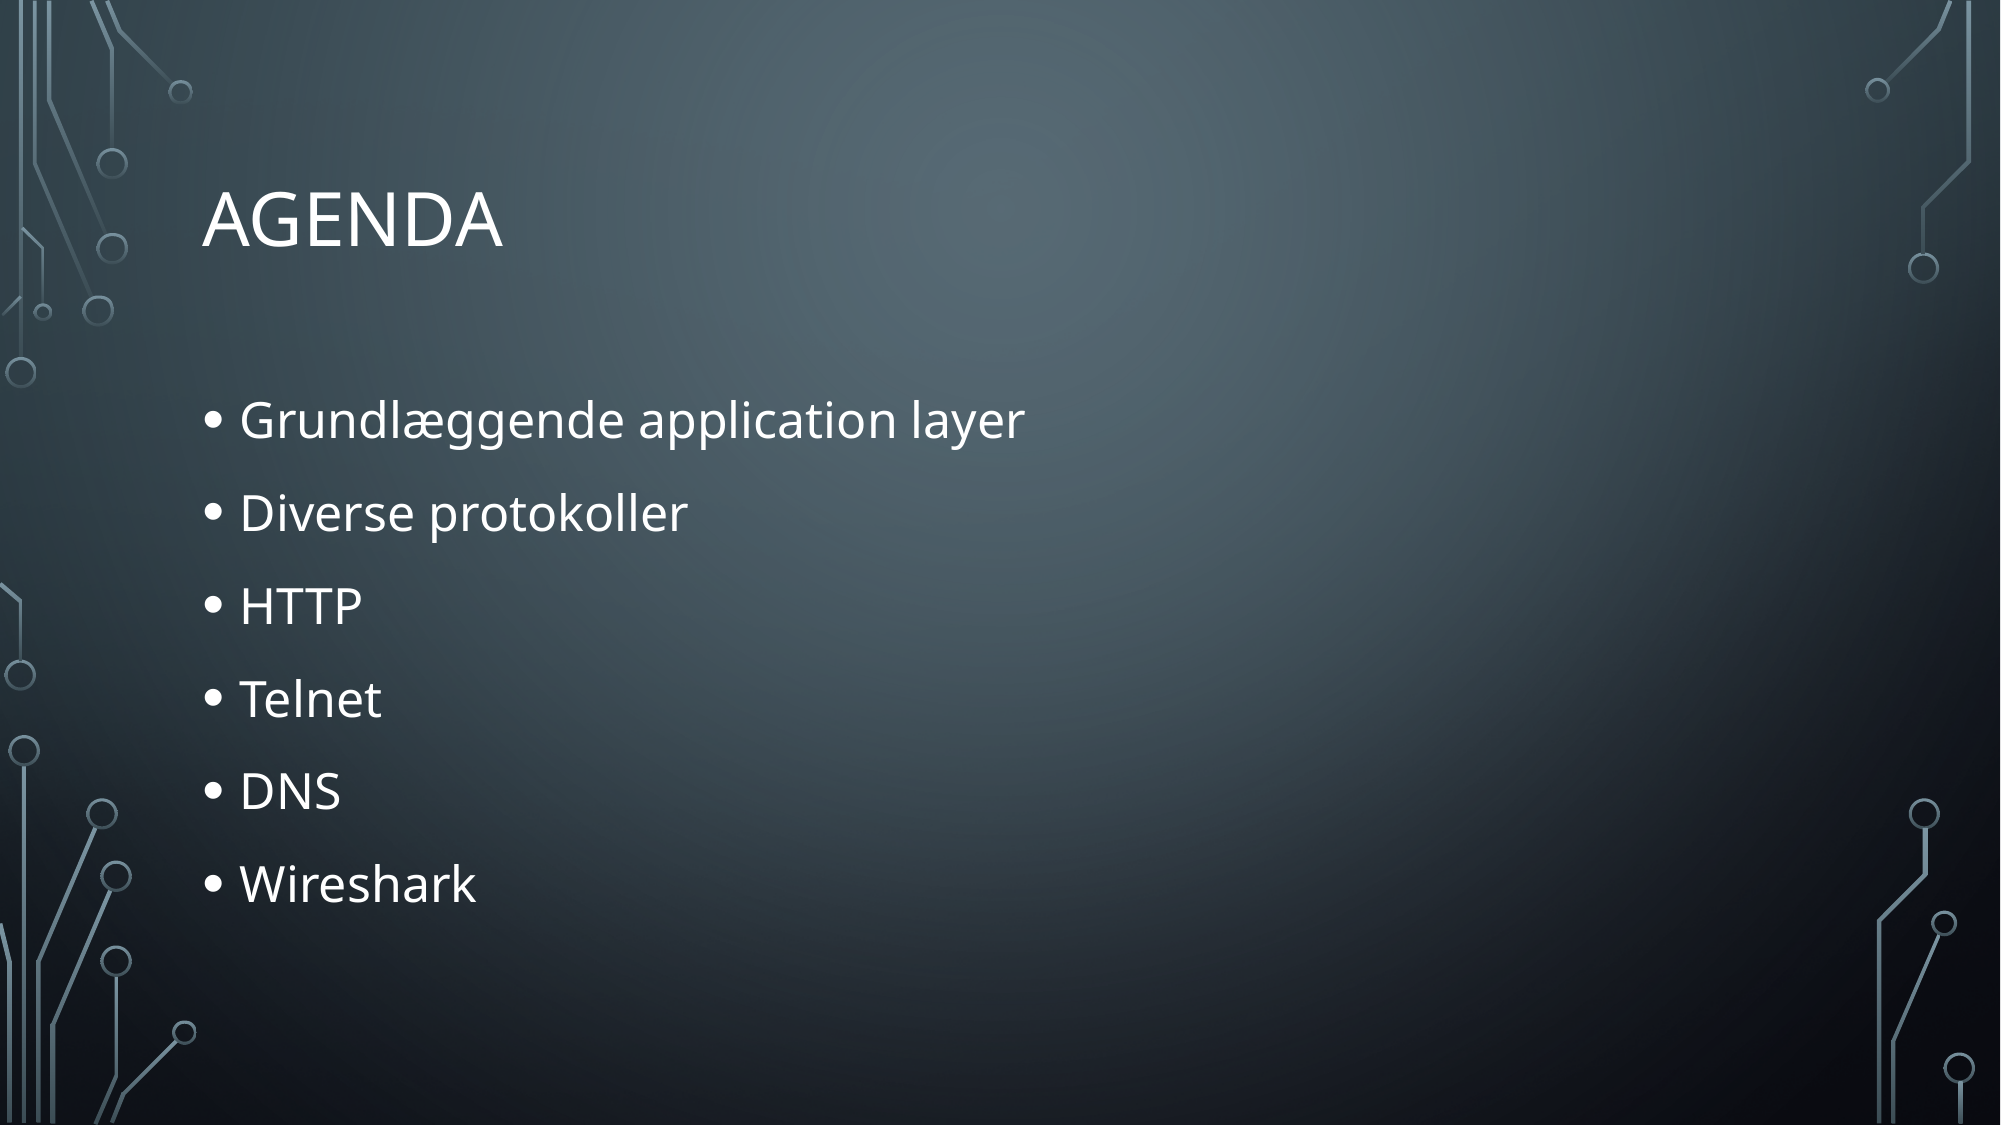

# Agenda
Grundlæggende application layer
Diverse protokoller
HTTP
Telnet
DNS
Wireshark